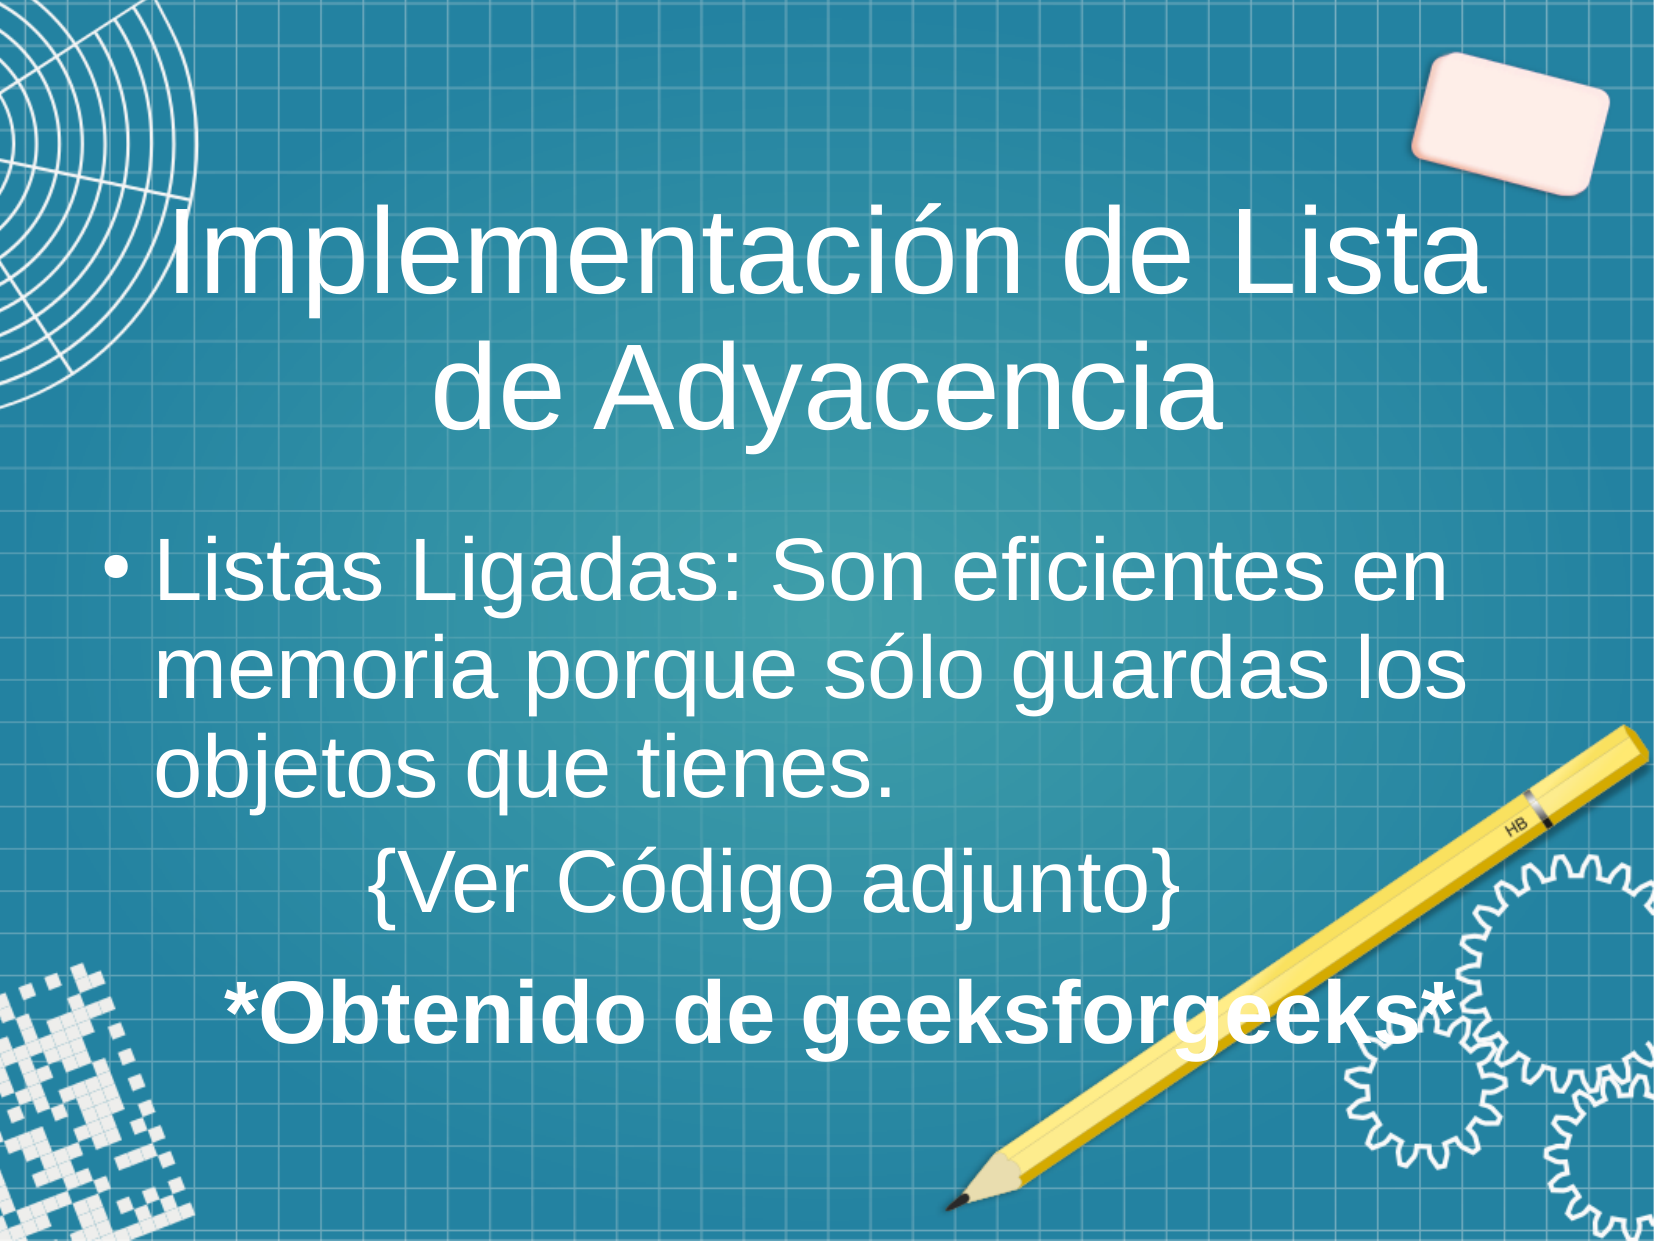

# Implementación de Lista de Adyacencia
Listas Ligadas: Son eficientes en memoria porque sólo guardas los objetos que tienes.
{Ver Código adjunto}
*Obtenido de geeksforgeeks*